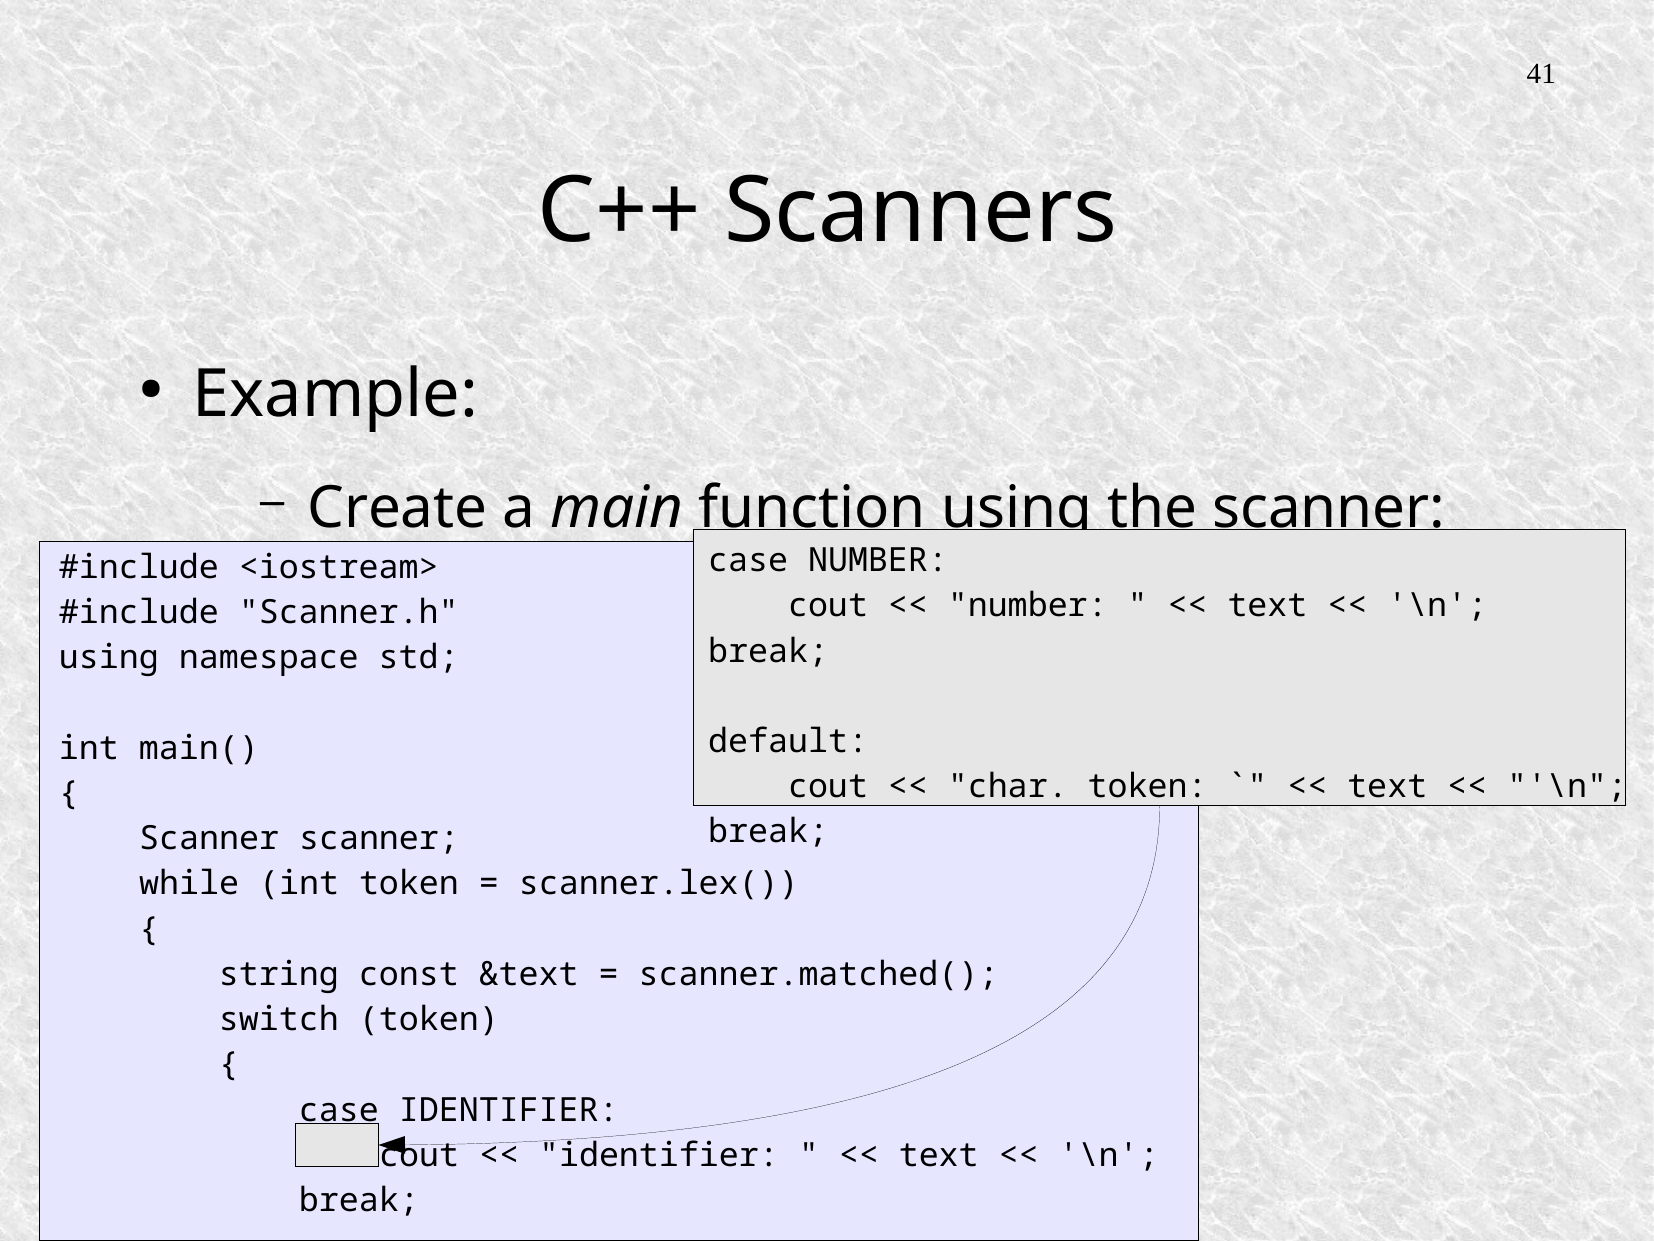

41
# C++ Scanners
Example:
Create a main function using the scanner:
case NUMBER:
 cout << "number: " << text << '\n';
break;
default:
 cout << "char. token: `" << text << "'\n";
break;
#include <iostream>
#include "Scanner.h"
using namespace std;
int main()
{
 Scanner scanner;
 while (int token = scanner.lex())
 {
 string const &text = scanner.matched();
 switch (token)
 {
 case IDENTIFIER:
 cout << "identifier: " << text << '\n';
 break;
			 ...
 }
}